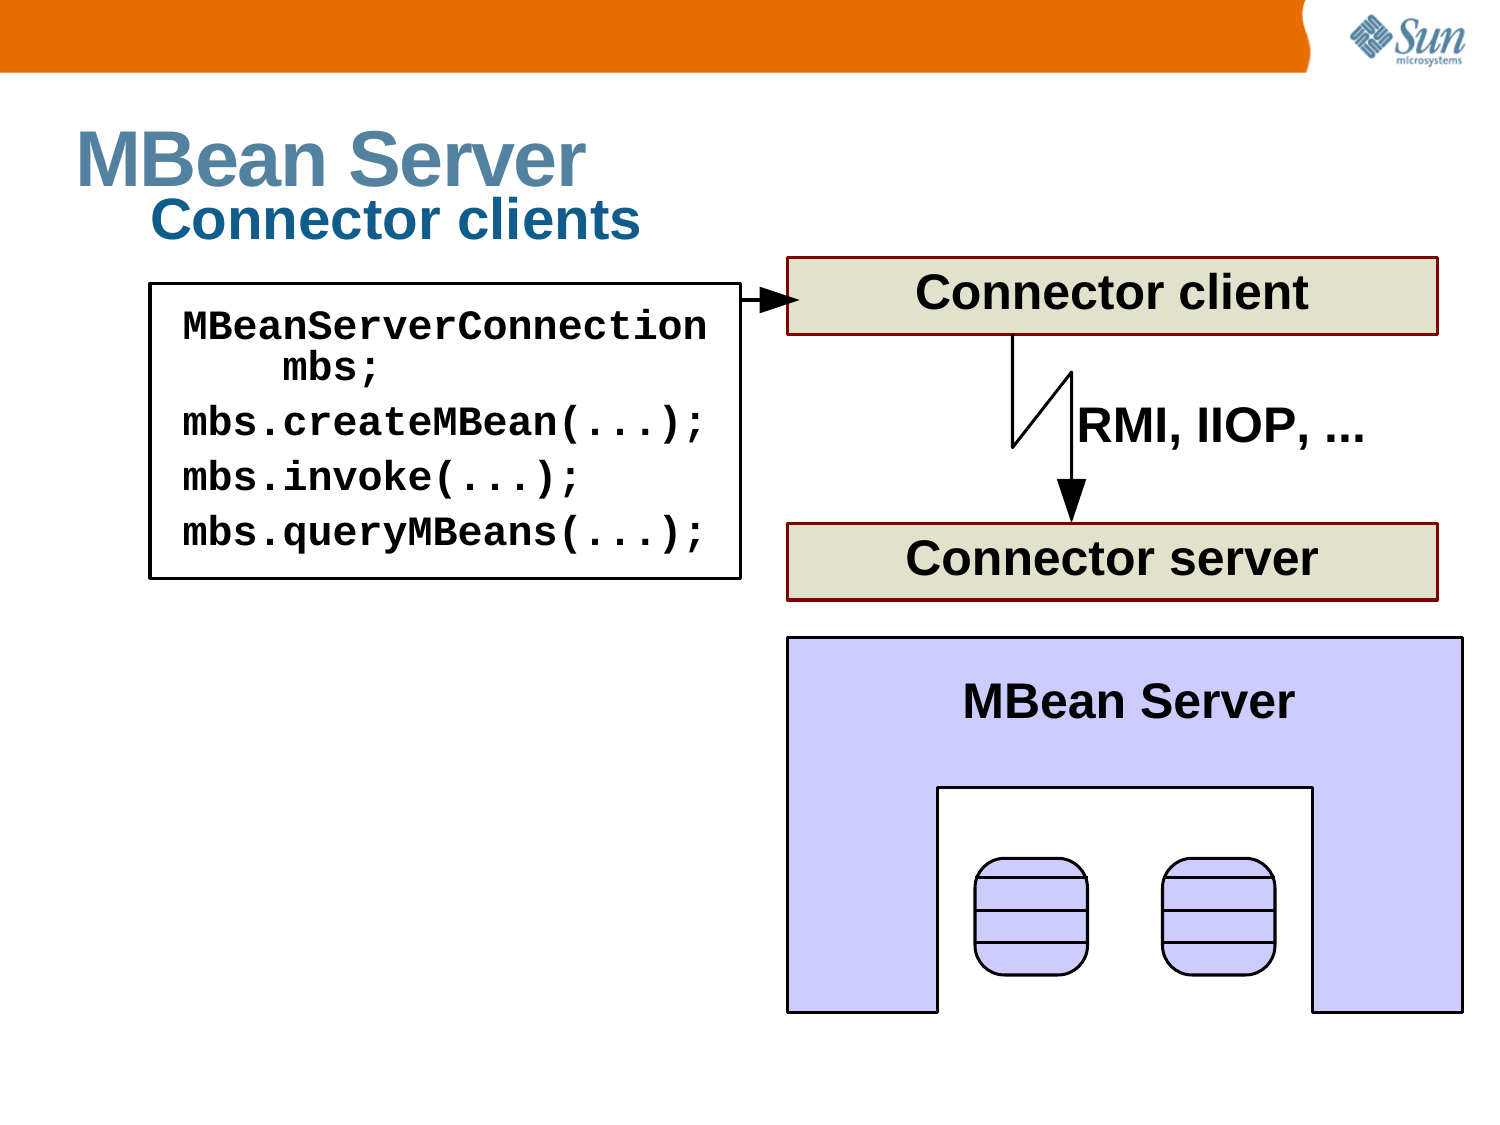

# MBean Server
Connector clients
Connector client
MBeanServerConnection
 mbs;
mbs.createMBean(...);
mbs.invoke(...);
mbs.queryMBeans(...);
RMI, IIOP, ...
Connector server
MBean Server